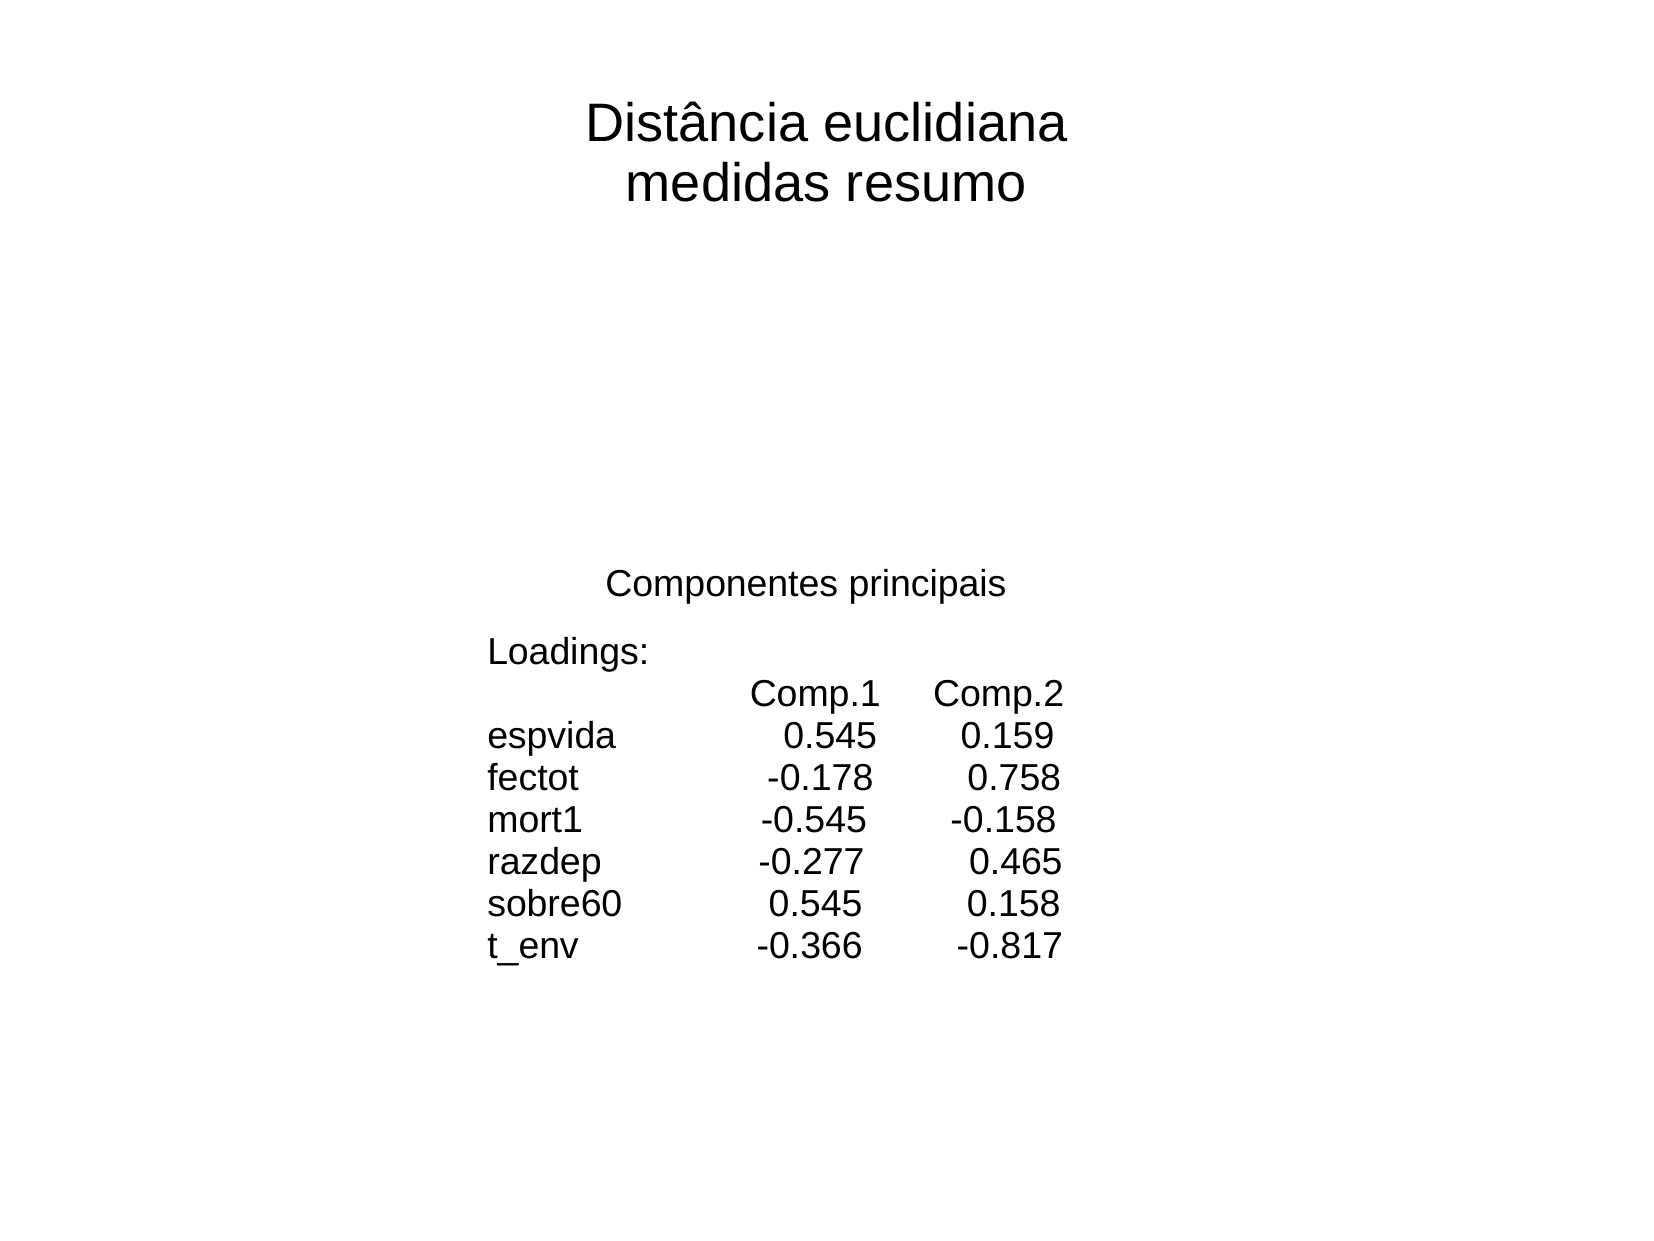

# Distância euclidiana medidas resumo
								Componentes principais
Loadings:
 Comp.1 Comp.2
espvida 0.545 0.159
fectot -0.178 0.758
mort1 -0.545 -0.158
razdep -0.277 0.465
sobre60 0.545 0.158
t_env -0.366 -0.817